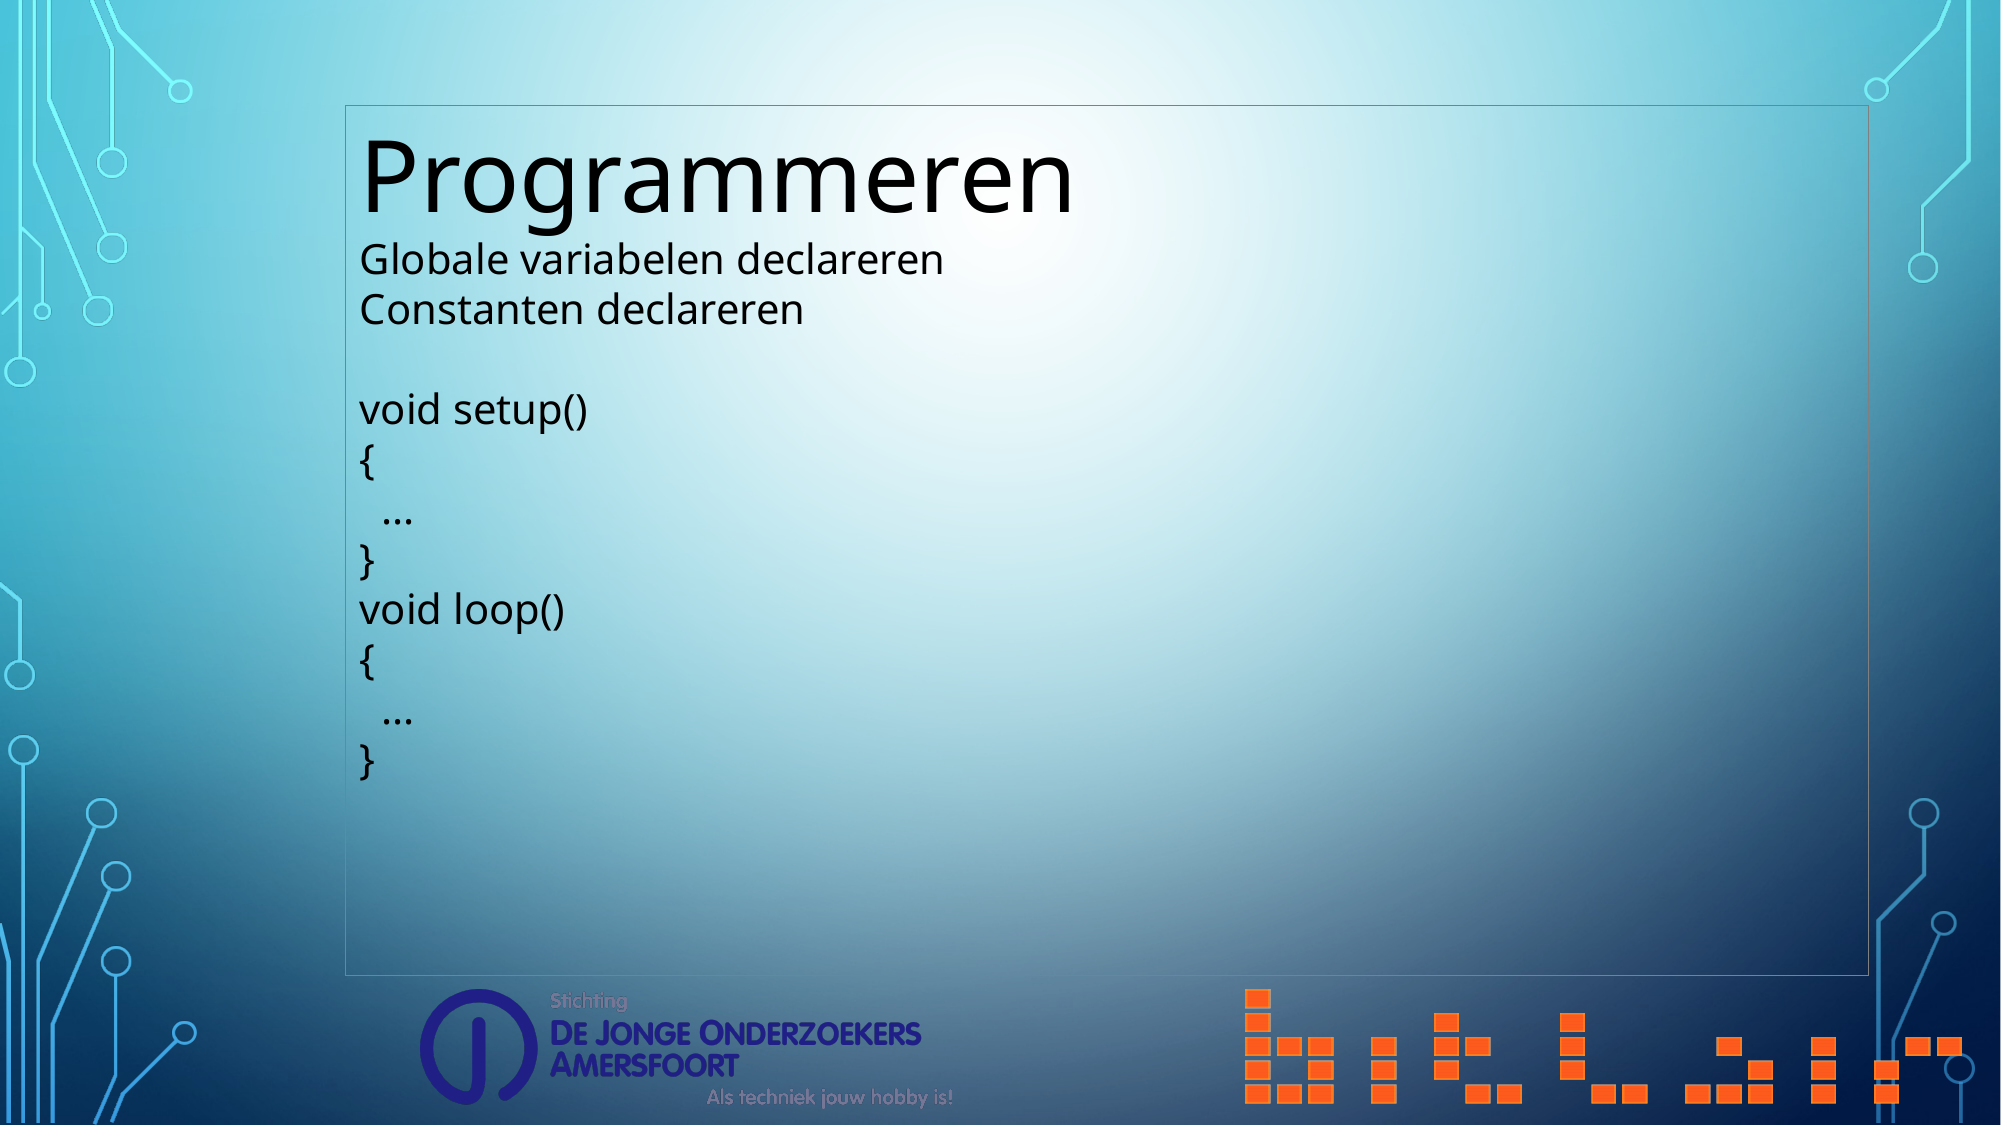

Programmeren
Globale variabelen declareren
Constanten declareren
void setup()
{
 ...
}
void loop()
{
 ...
}